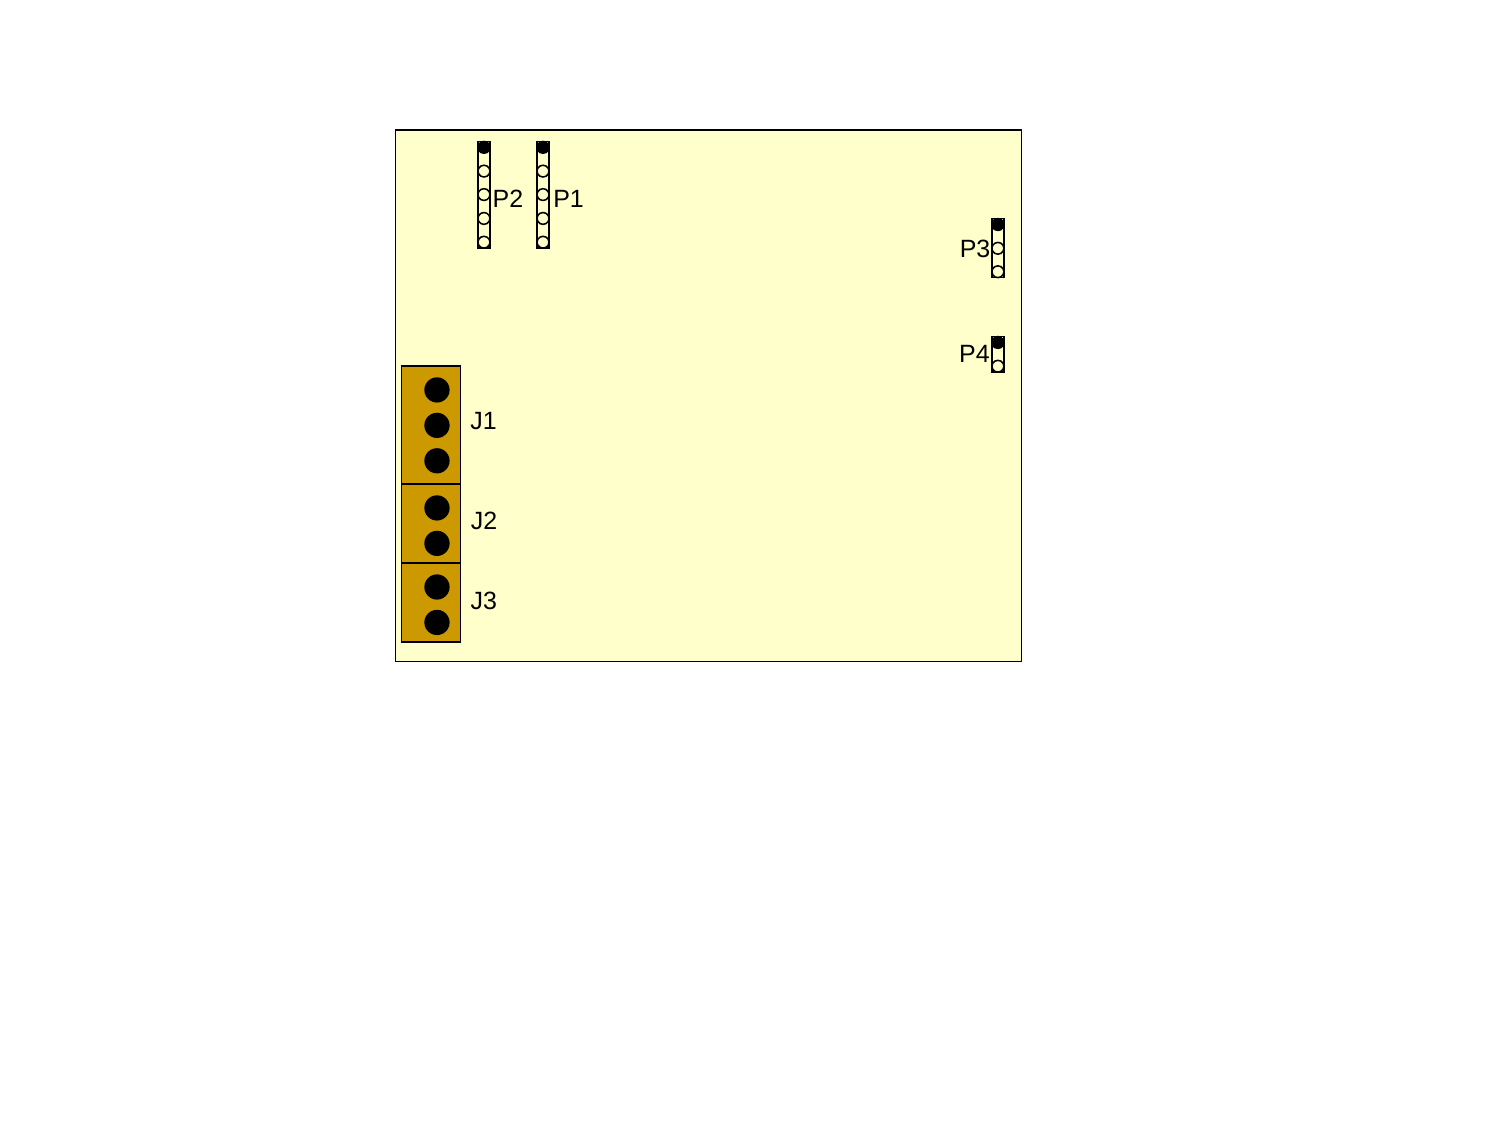

P2
P1
P3
P4
J1
J2
J3